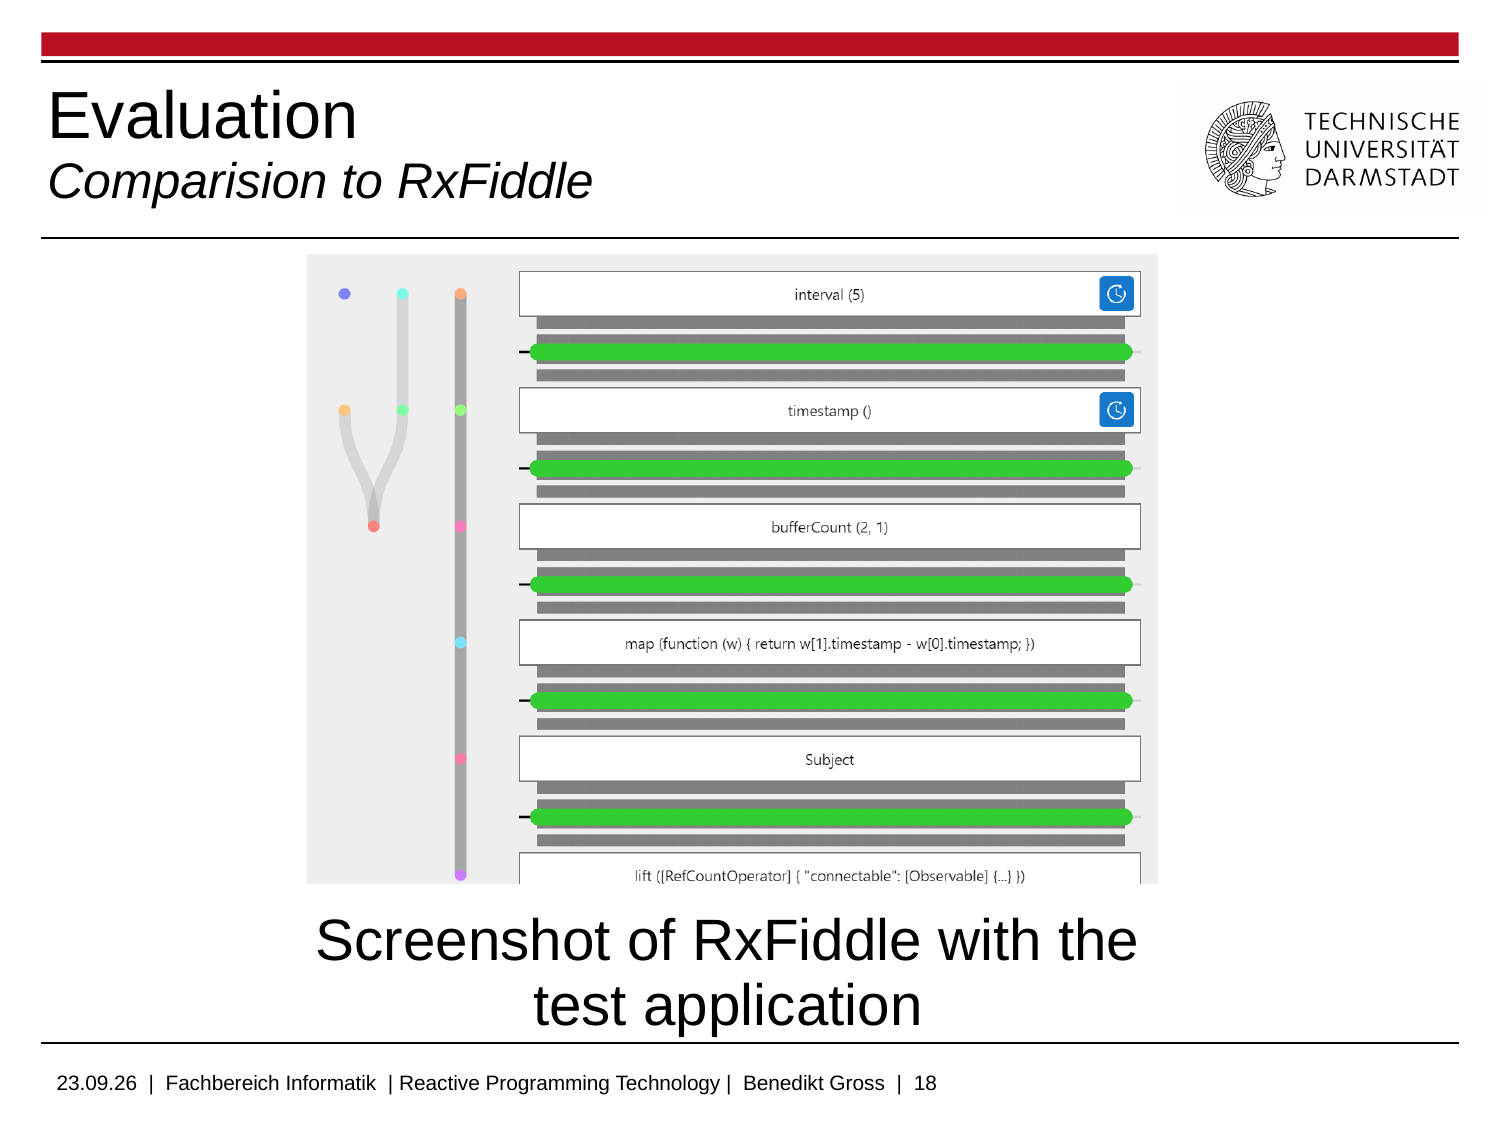

# Evaluation Comparision to RxFiddle
Screenshot of RxFiddle with the test application